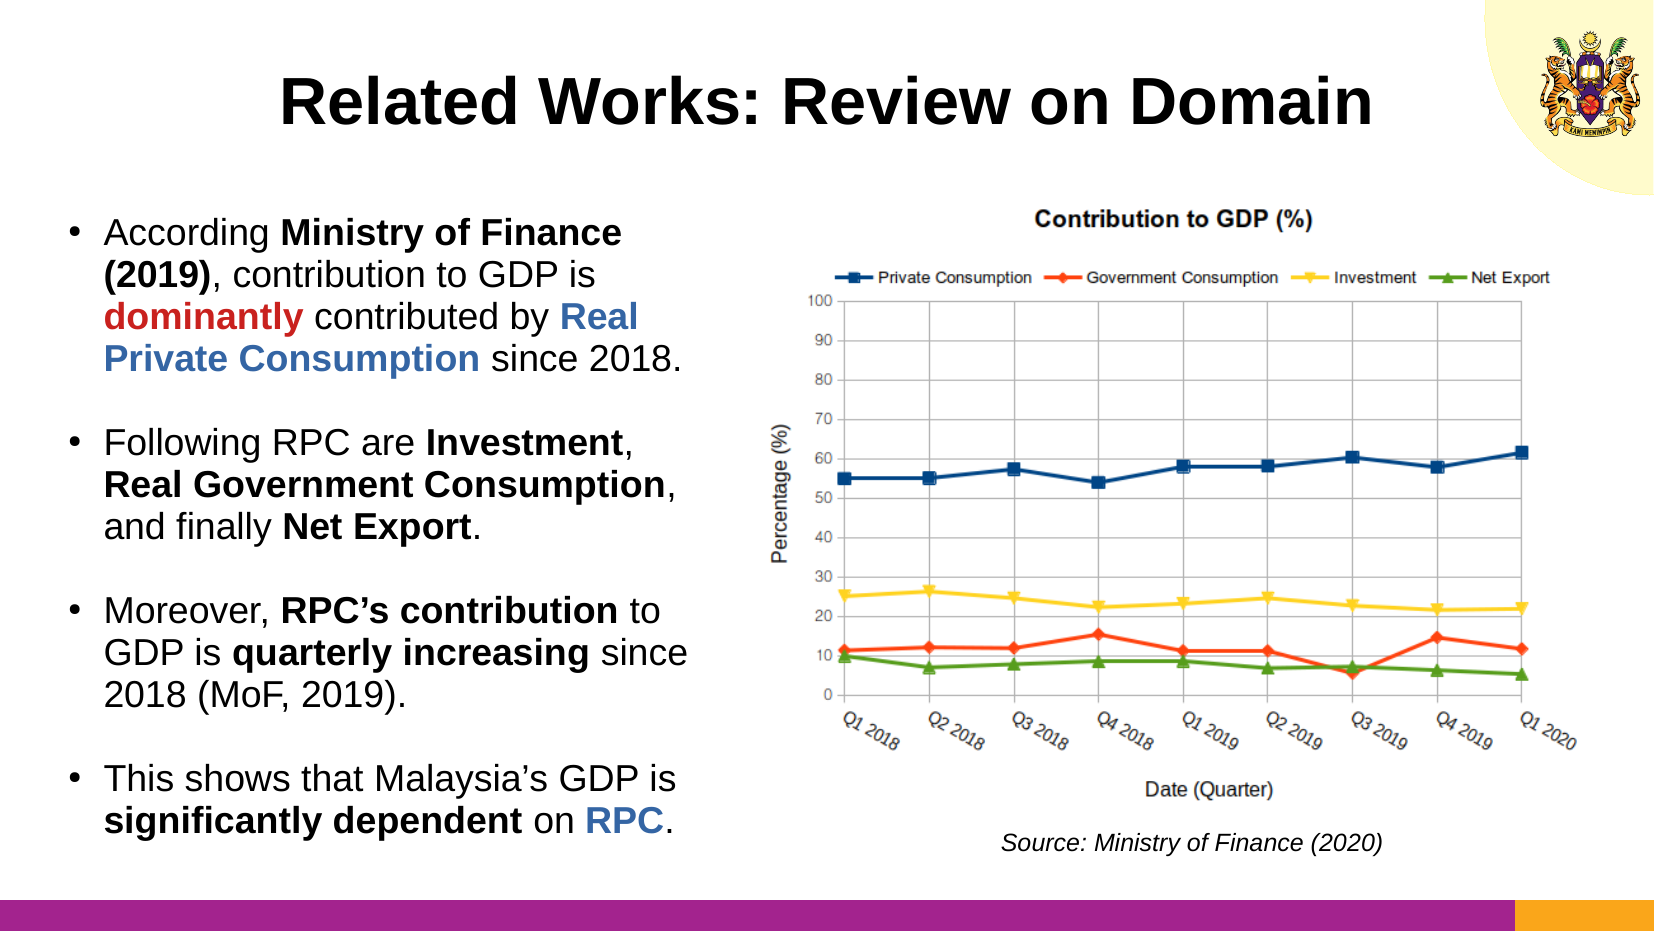

Related Works: Review on Domain
According Ministry of Finance (2019), contribution to GDP is dominantly contributed by Real Private Consumption since 2018.
Following RPC are Investment, Real Government Consumption, and finally Net Export.
Moreover, RPC’s contribution to GDP is quarterly increasing since 2018 (MoF, 2019).
This shows that Malaysia’s GDP is significantly dependent on RPC.
Source: Ministry of Finance (2020)